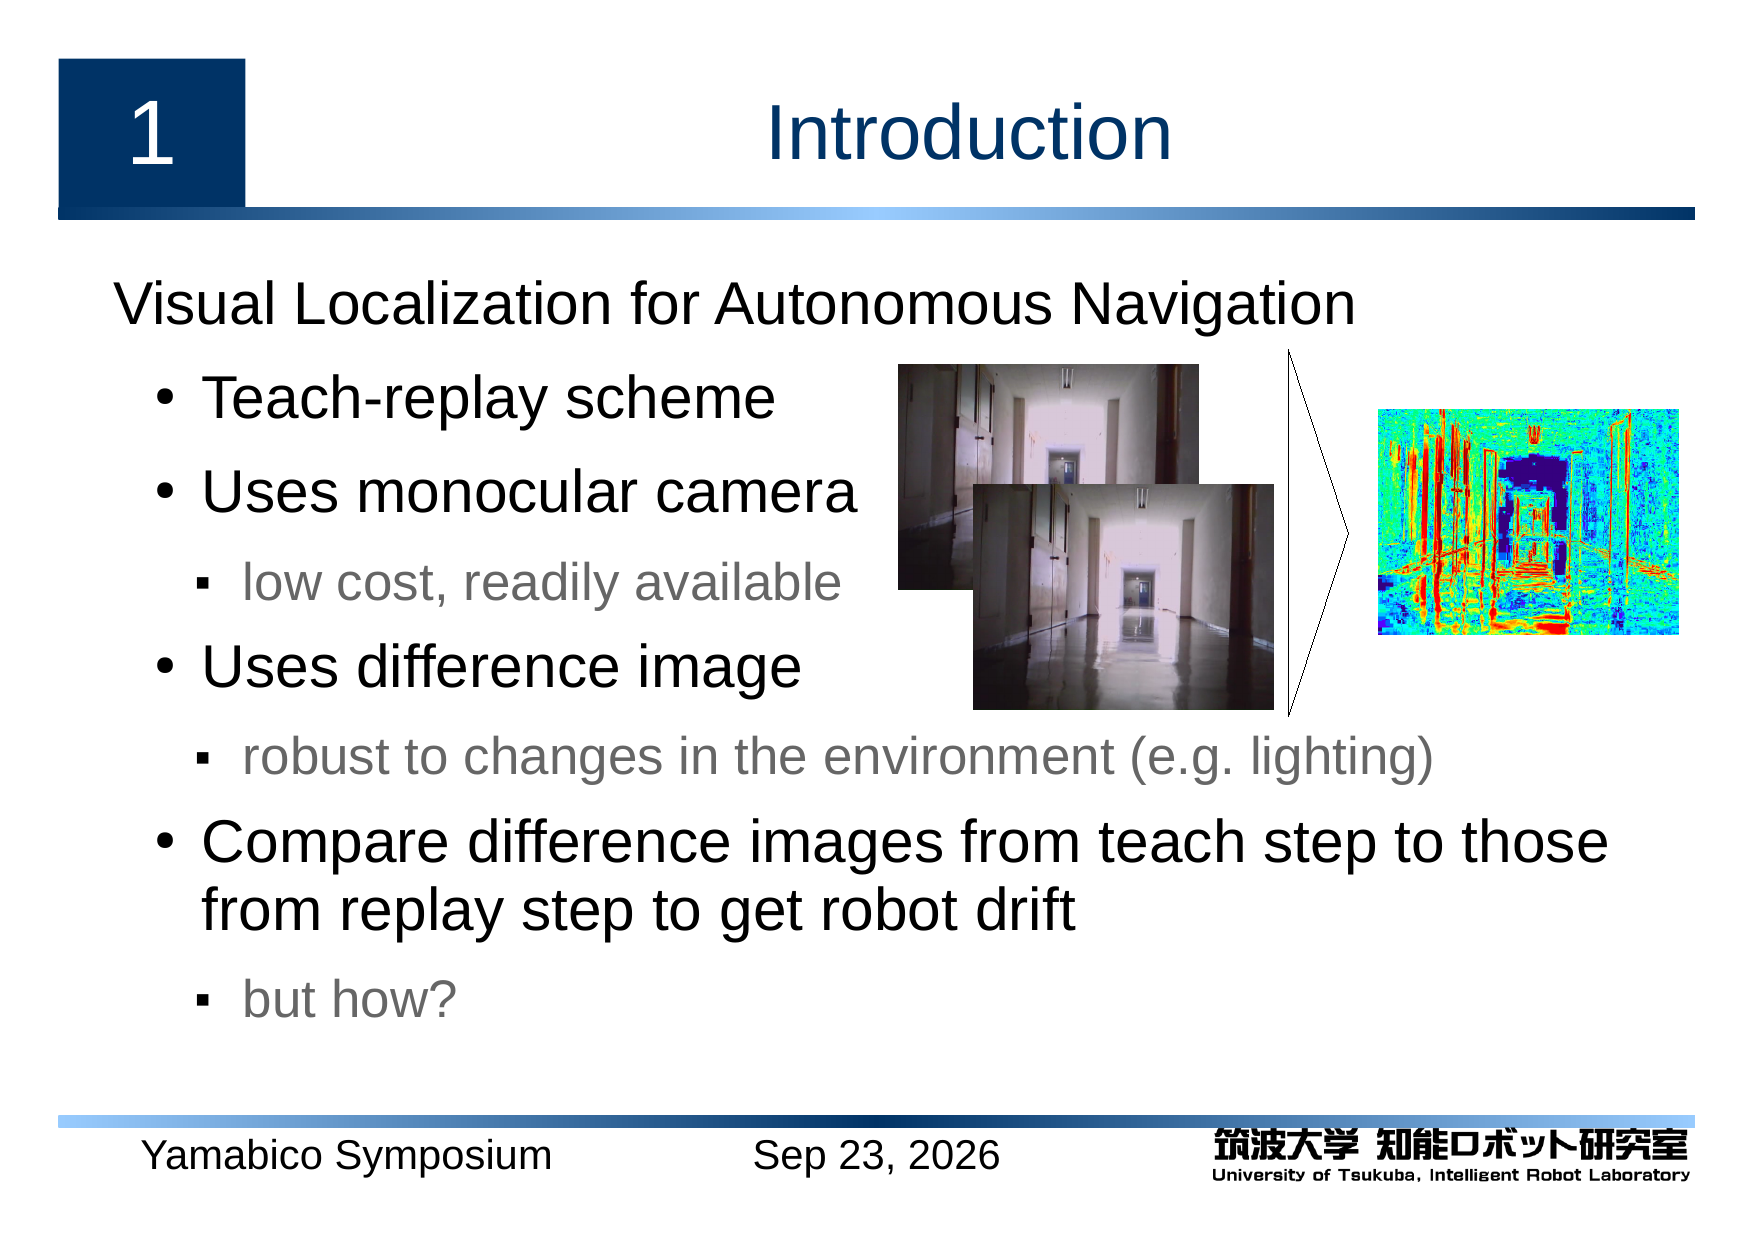

1
# Introduction
Visual Localization for Autonomous Navigation
Teach-replay scheme
Uses monocular camera
low cost, readily available
Uses difference image
robust to changes in the environment (e.g. lighting)
Compare difference images from teach step to those from replay step to get robot drift
but how?
Yamabico Symposium